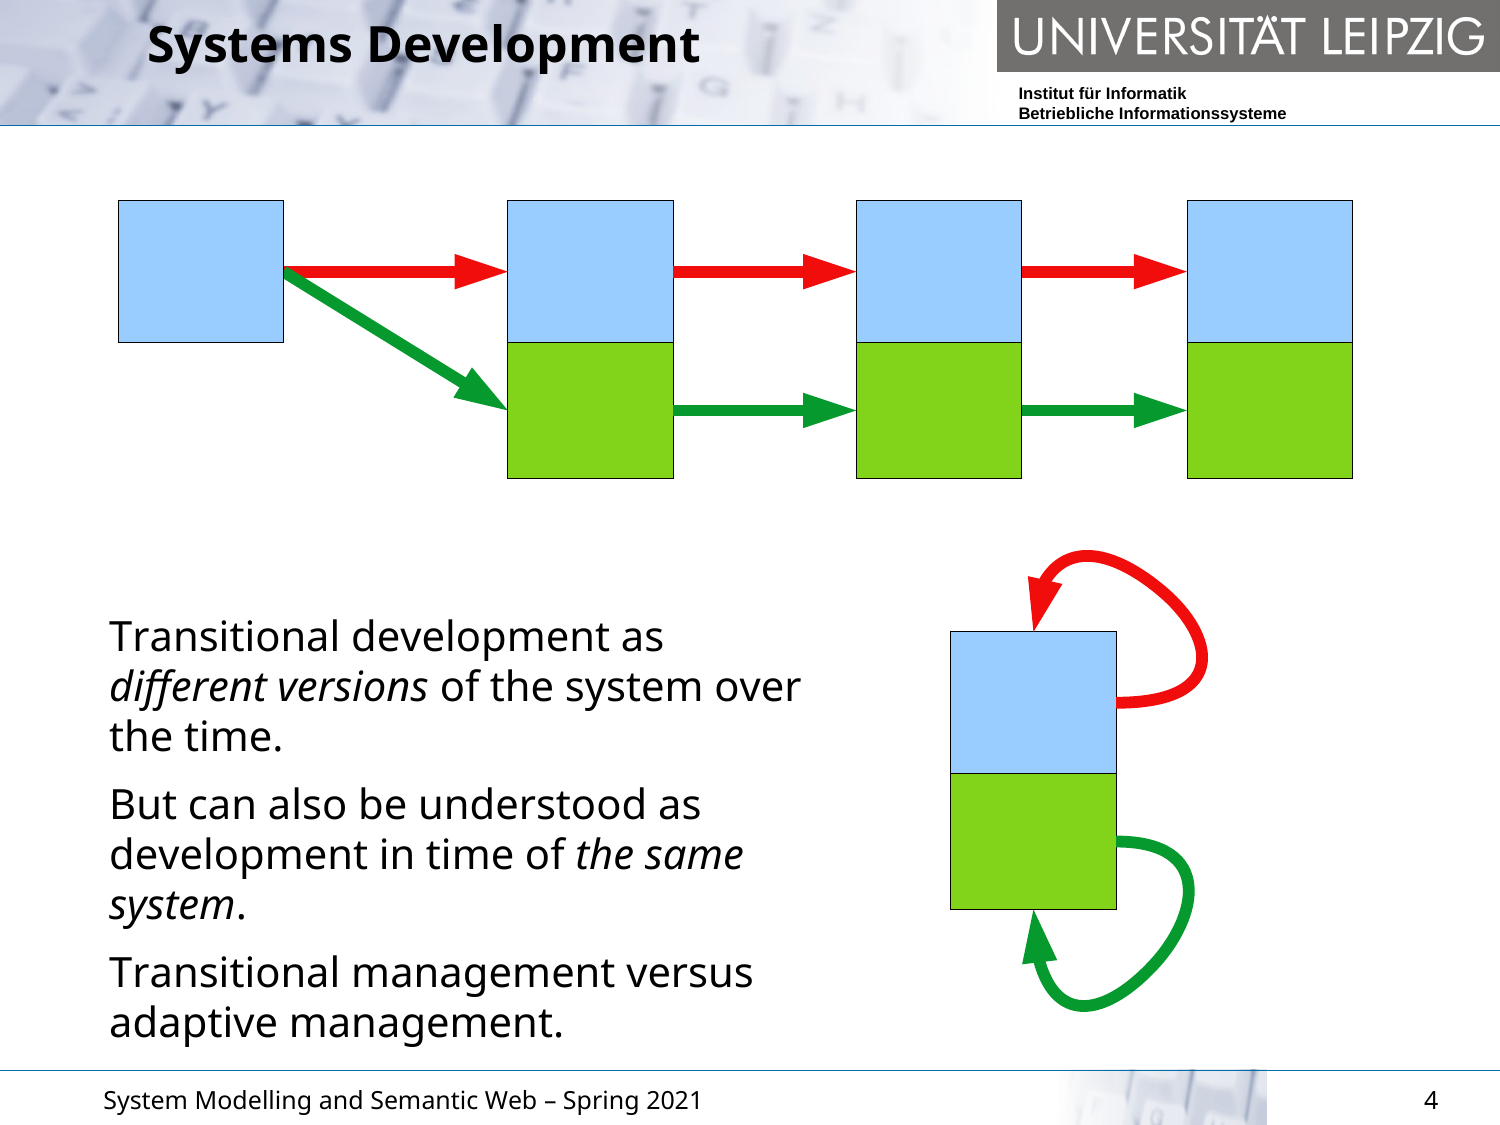

Systems Development
Transitional development as different versions of the system over the time.
But can also be understood as development in time of the same system.
Transitional management versus adaptive management.
System Modelling and Semantic Web – Spring 2021
4